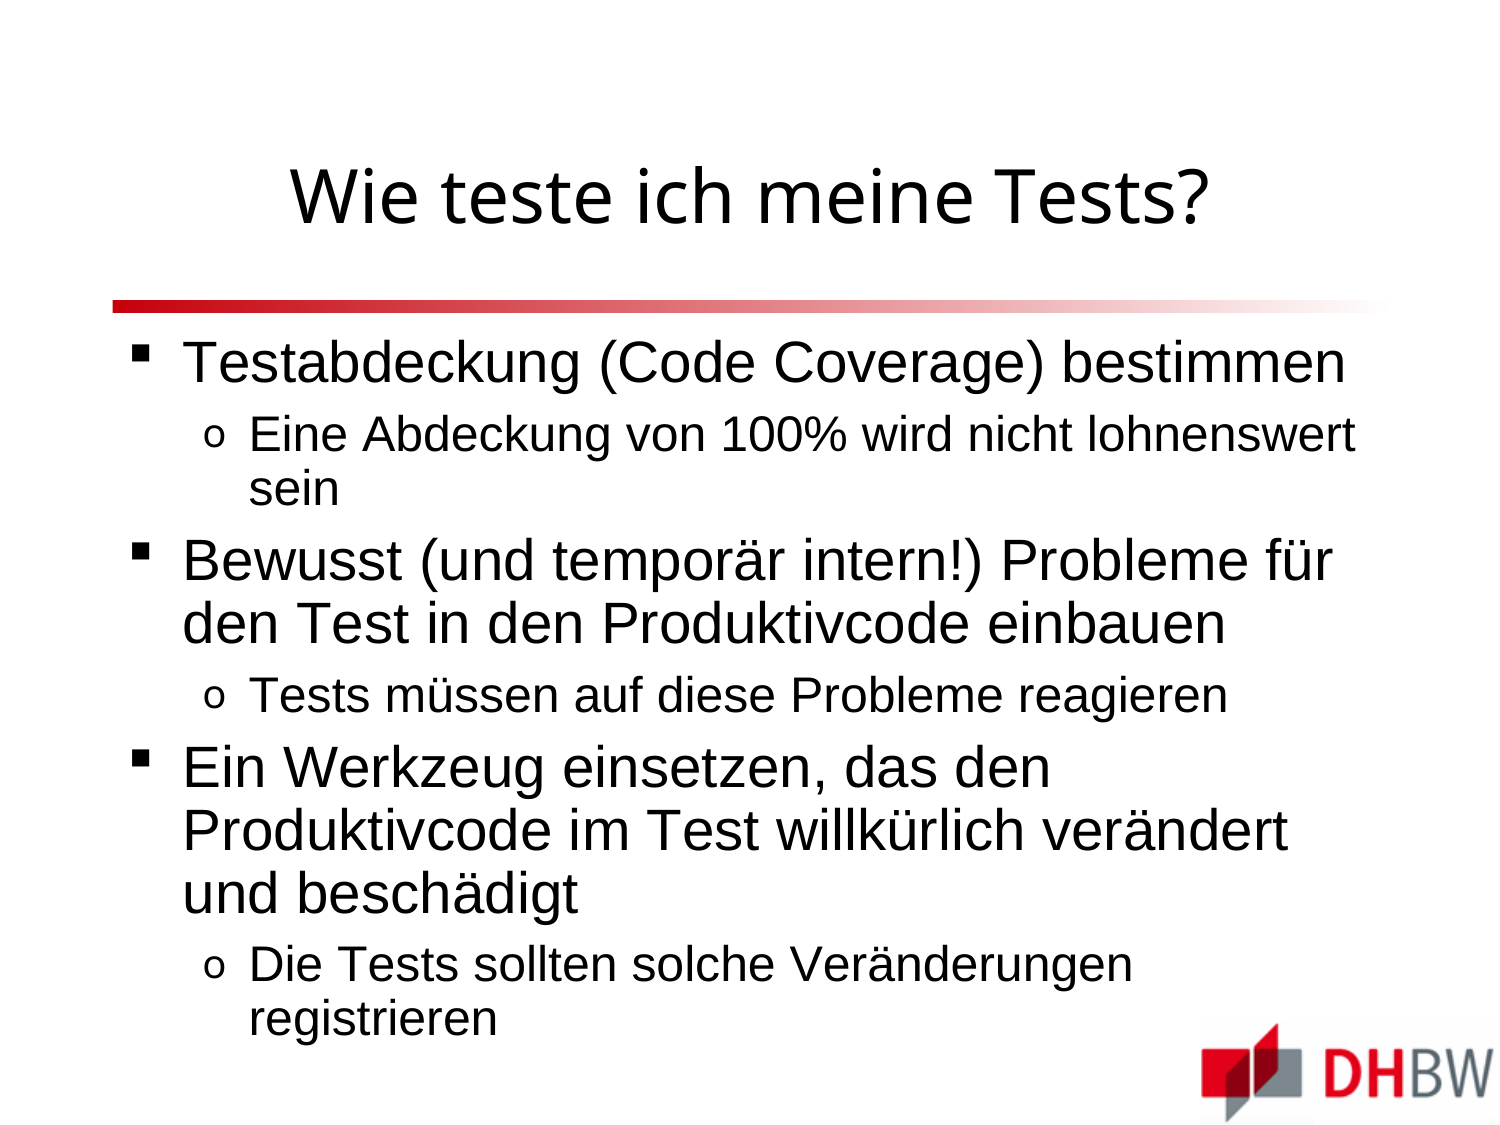

# Wie teste ich meine Tests?
Testabdeckung (Code Coverage) bestimmen
Eine Abdeckung von 100% wird nicht lohnenswert sein
Bewusst (und temporär intern!) Probleme für den Test in den Produktivcode einbauen
Tests müssen auf diese Probleme reagieren
Ein Werkzeug einsetzen, das den Produktivcode im Test willkürlich verändert und beschädigt
Die Tests sollten solche Veränderungen registrieren